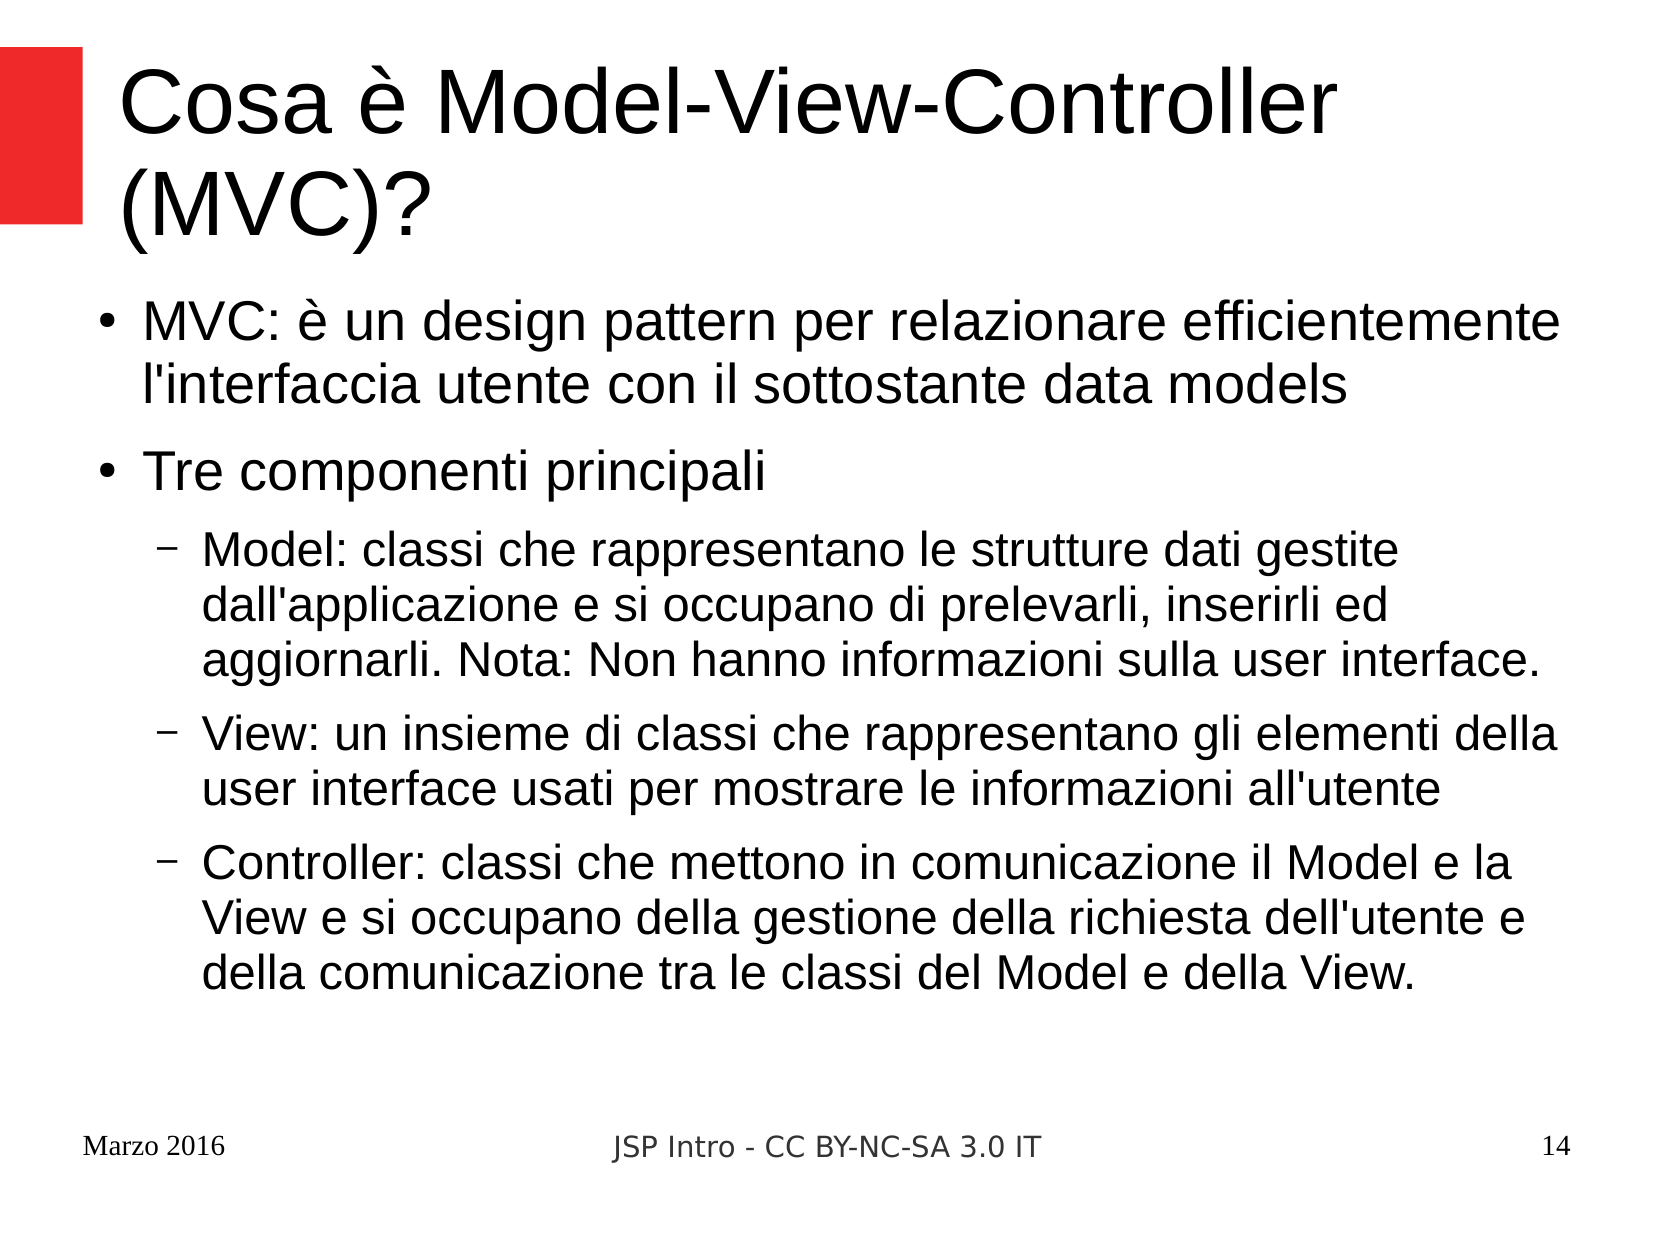

# Cosa è Model-View-Controller (MVC)?
MVC: è un design pattern per relazionare efficientemente l'interfaccia utente con il sottostante data models
Tre componenti principali
Model: classi che rappresentano le strutture dati gestite dall'applicazione e si occupano di prelevarli, inserirli ed aggiornarli. Nota: Non hanno informazioni sulla user interface.
View: un insieme di classi che rappresentano gli elementi della user interface usati per mostrare le informazioni all'utente
Controller: classi che mettono in comunicazione il Model e la View e si occupano della gestione della richiesta dell'utente e della comunicazione tra le classi del Model e della View.
Your Date Here
Your Footer Here
14